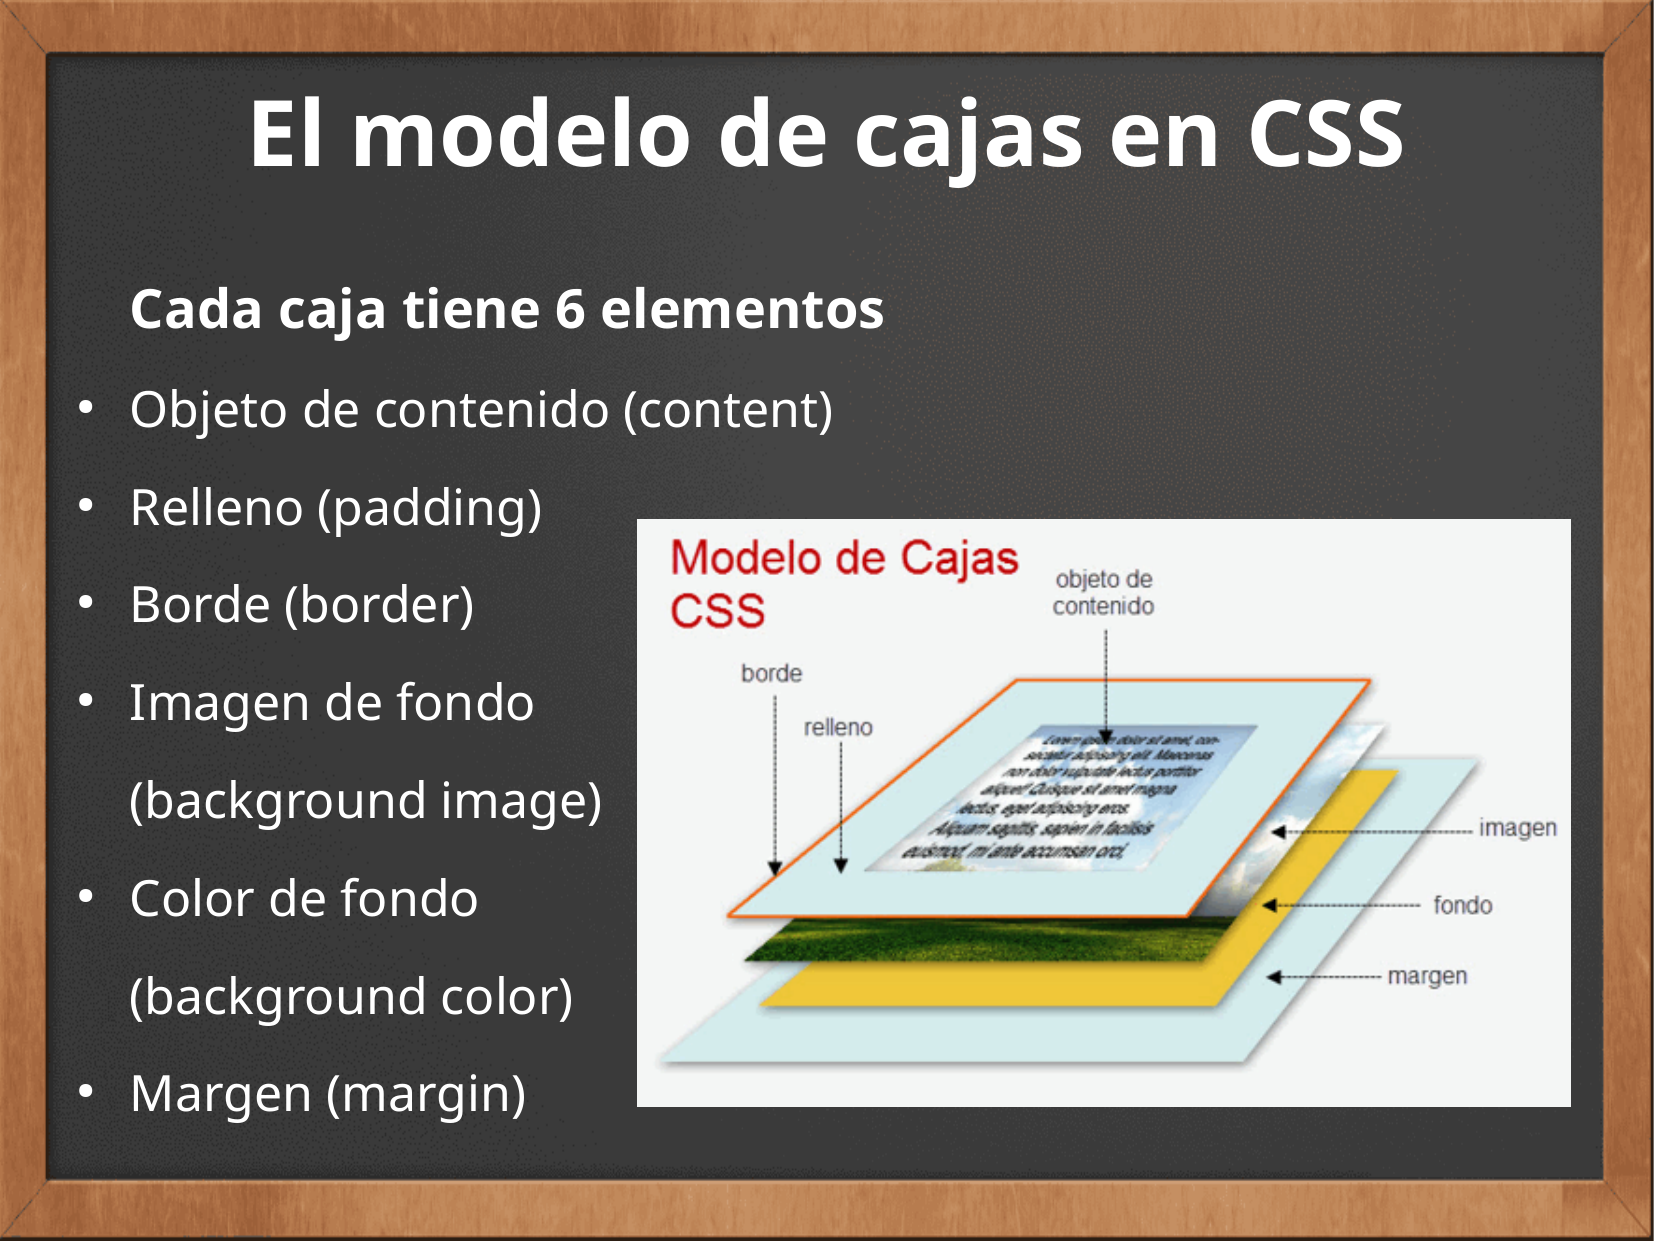

El modelo de cajas en CSS
# Cada caja tiene 6 elementos
Objeto de contenido (content)
Relleno (padding)
Borde (border)
Imagen de fondo
(background image)
Color de fondo
(background color)
Margen (margin)